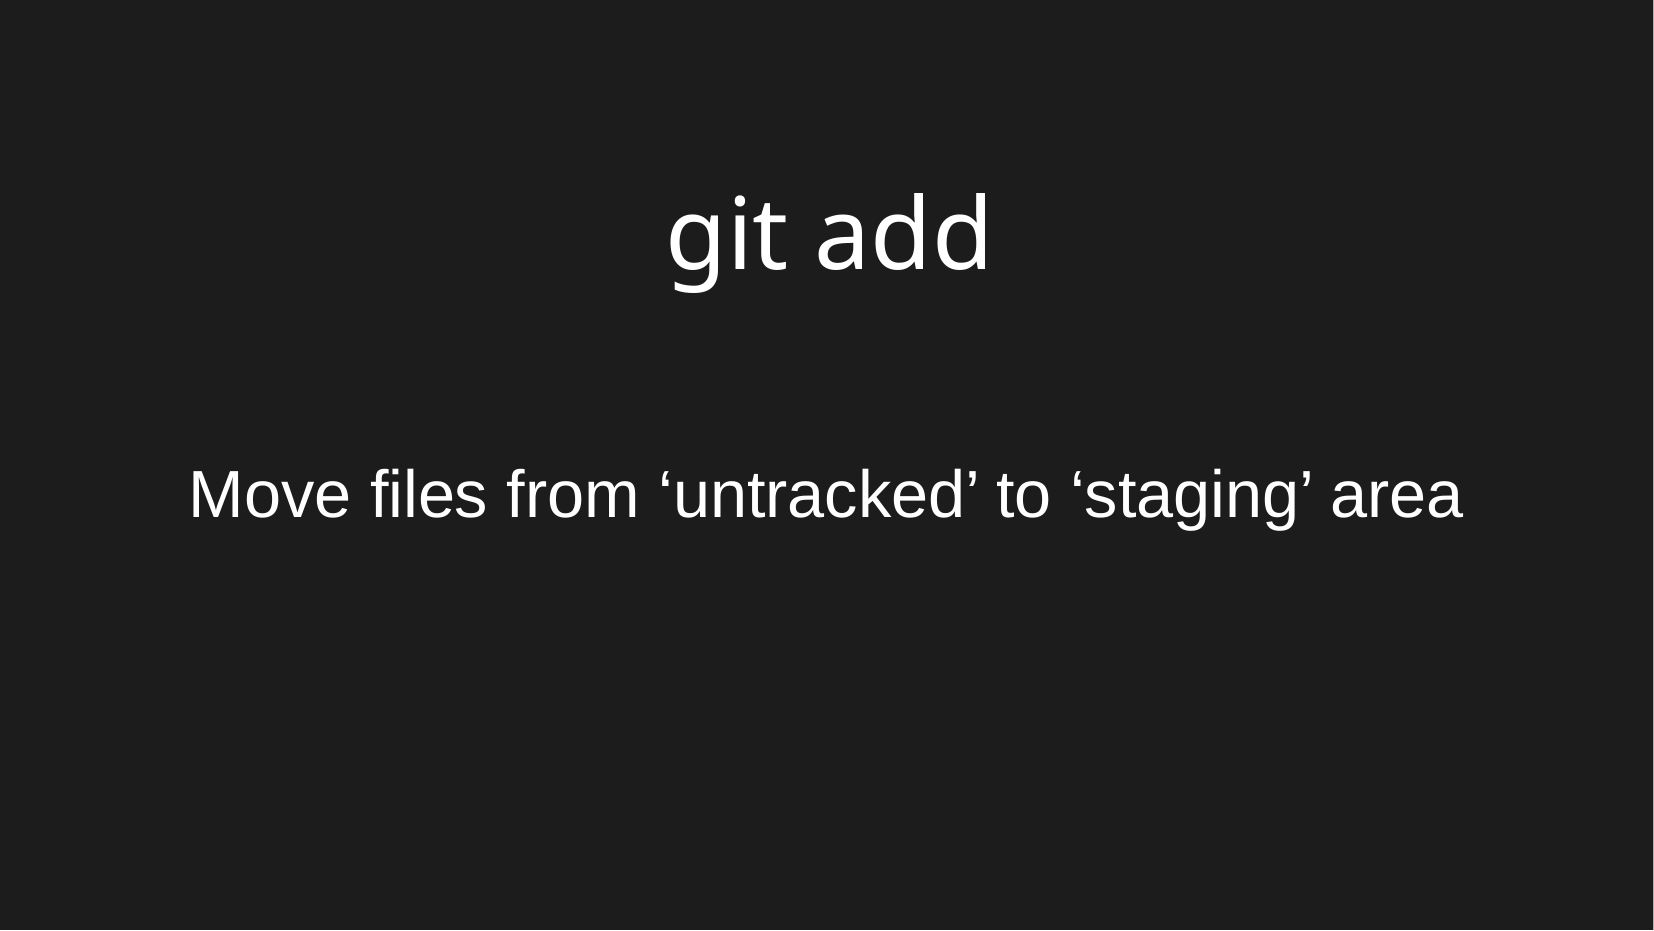

# git add
Move files from ‘untracked’ to ‘staging’ area